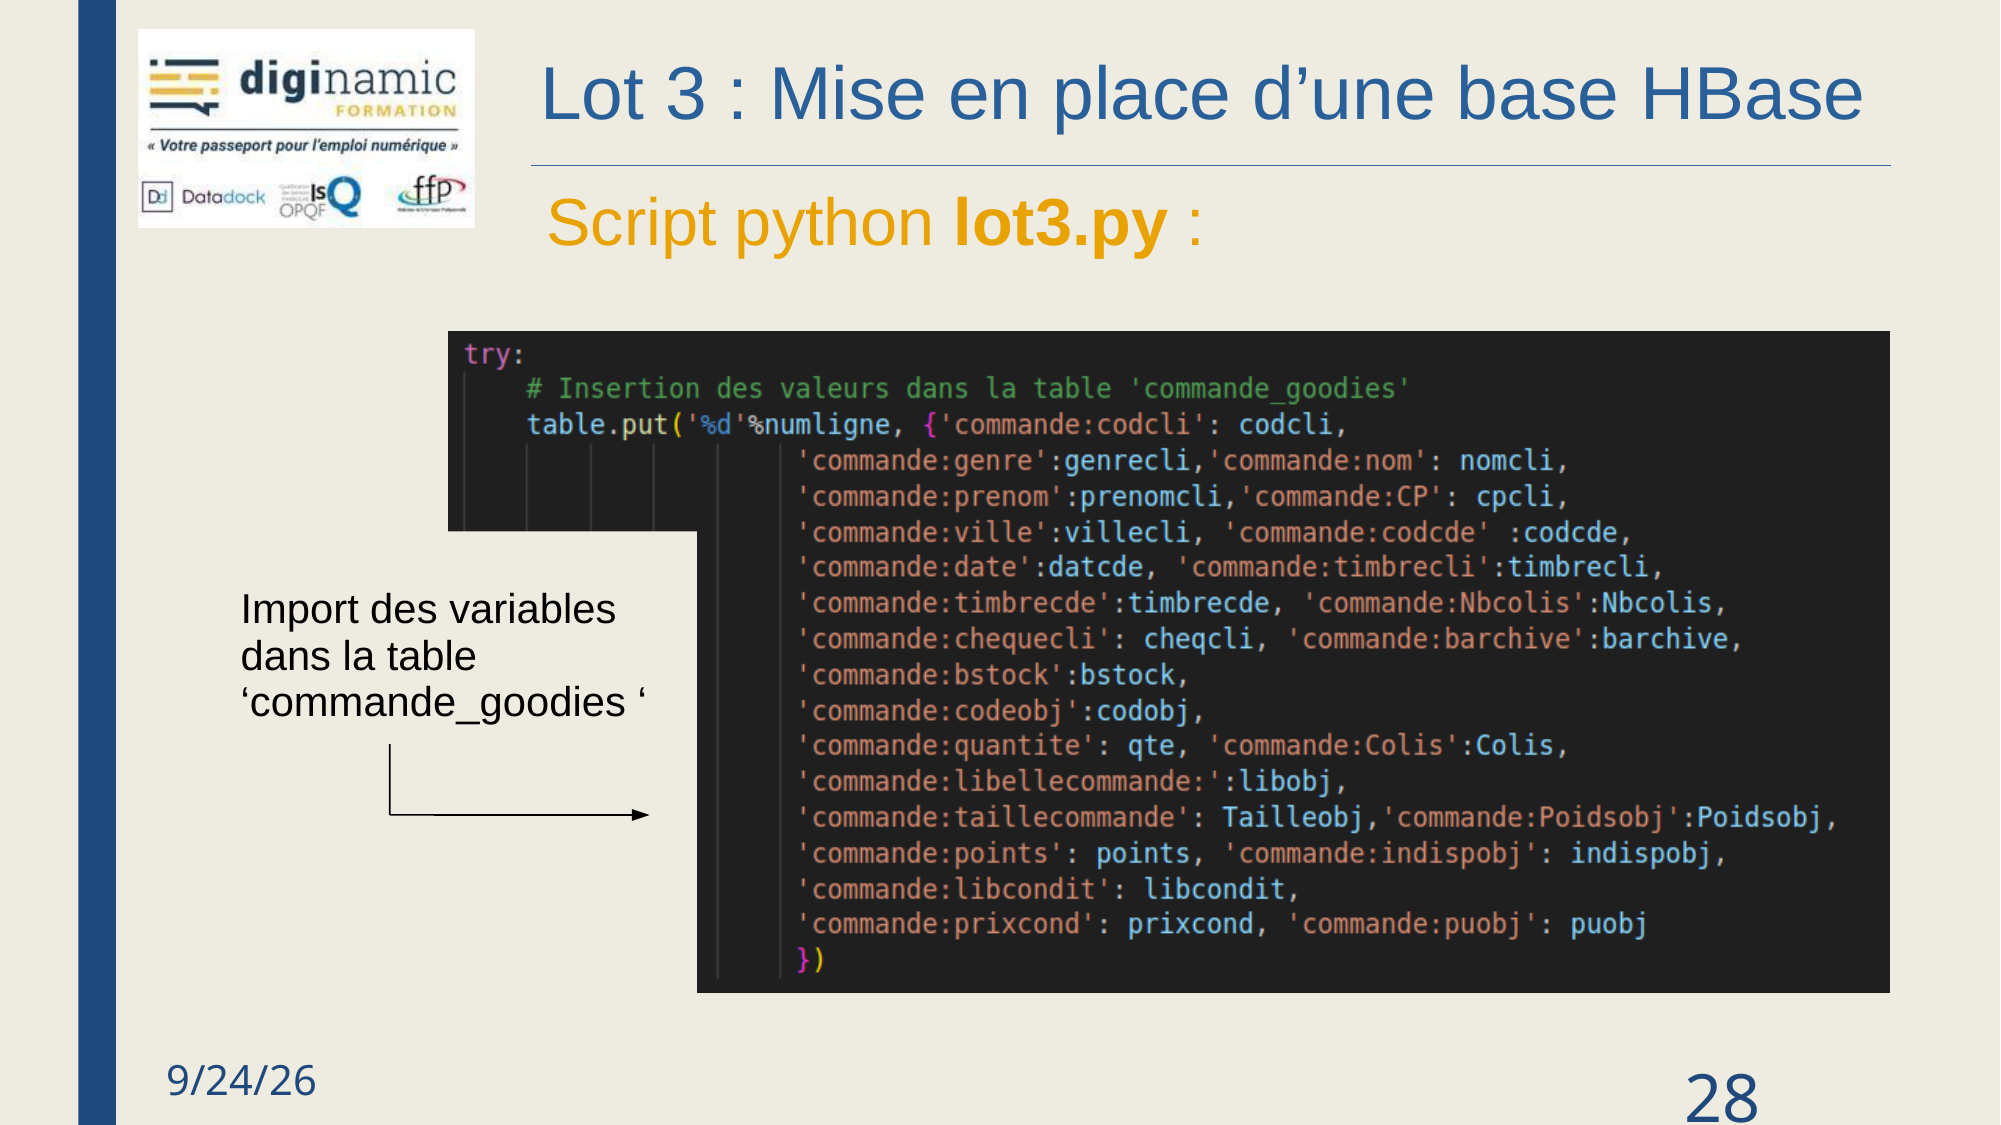

# Lot 3 : Mise en place d’une base HBase
Script python lot3.py :
Import des variables dans la table
‘commande_goodies ‘
27